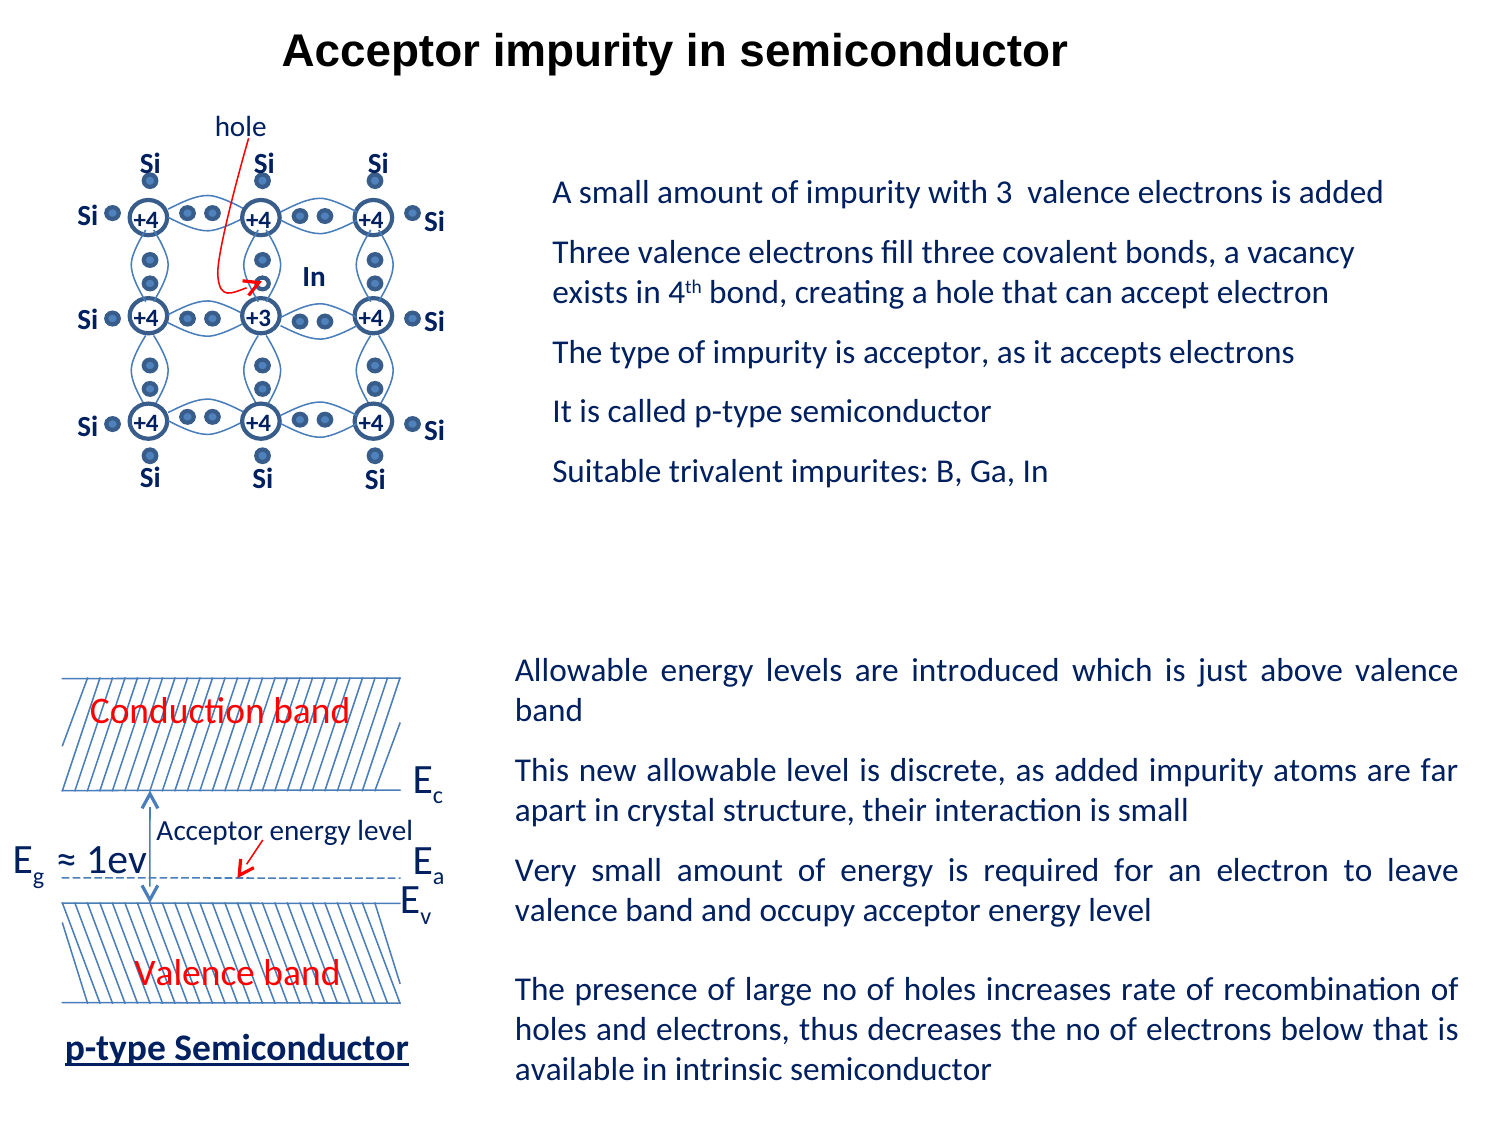

Acceptor impurity in semiconductor
hole
Si
Si
Si
A small amount of impurity with 3 valence electrons is added
Three valence electrons fill three covalent bonds, a vacancy exists in 4th bond, creating a hole that can accept electron
The type of impurity is acceptor, as it accepts electrons
It is called p-type semiconductor
Suitable trivalent impurites: B, Ga, In
Si
Si
+4
+4
+4
In
Si
+4
+3
+4
Si
+4
+4
+4
Si
Si
Si
Si
Si
Allowable energy levels are introduced which is just above valence band
This new allowable level is discrete, as added impurity atoms are far apart in crystal structure, their interaction is small
Very small amount of energy is required for an electron to leave valence band and occupy acceptor energy level
The presence of large no of holes increases rate of recombination of holes and electrons, thus decreases the no of electrons below that is available in intrinsic semiconductor
Conduction band
Ec
Acceptor energy level
Eg ≈ 1ev
Ea
Ev
Valence band
p-type Semiconductor